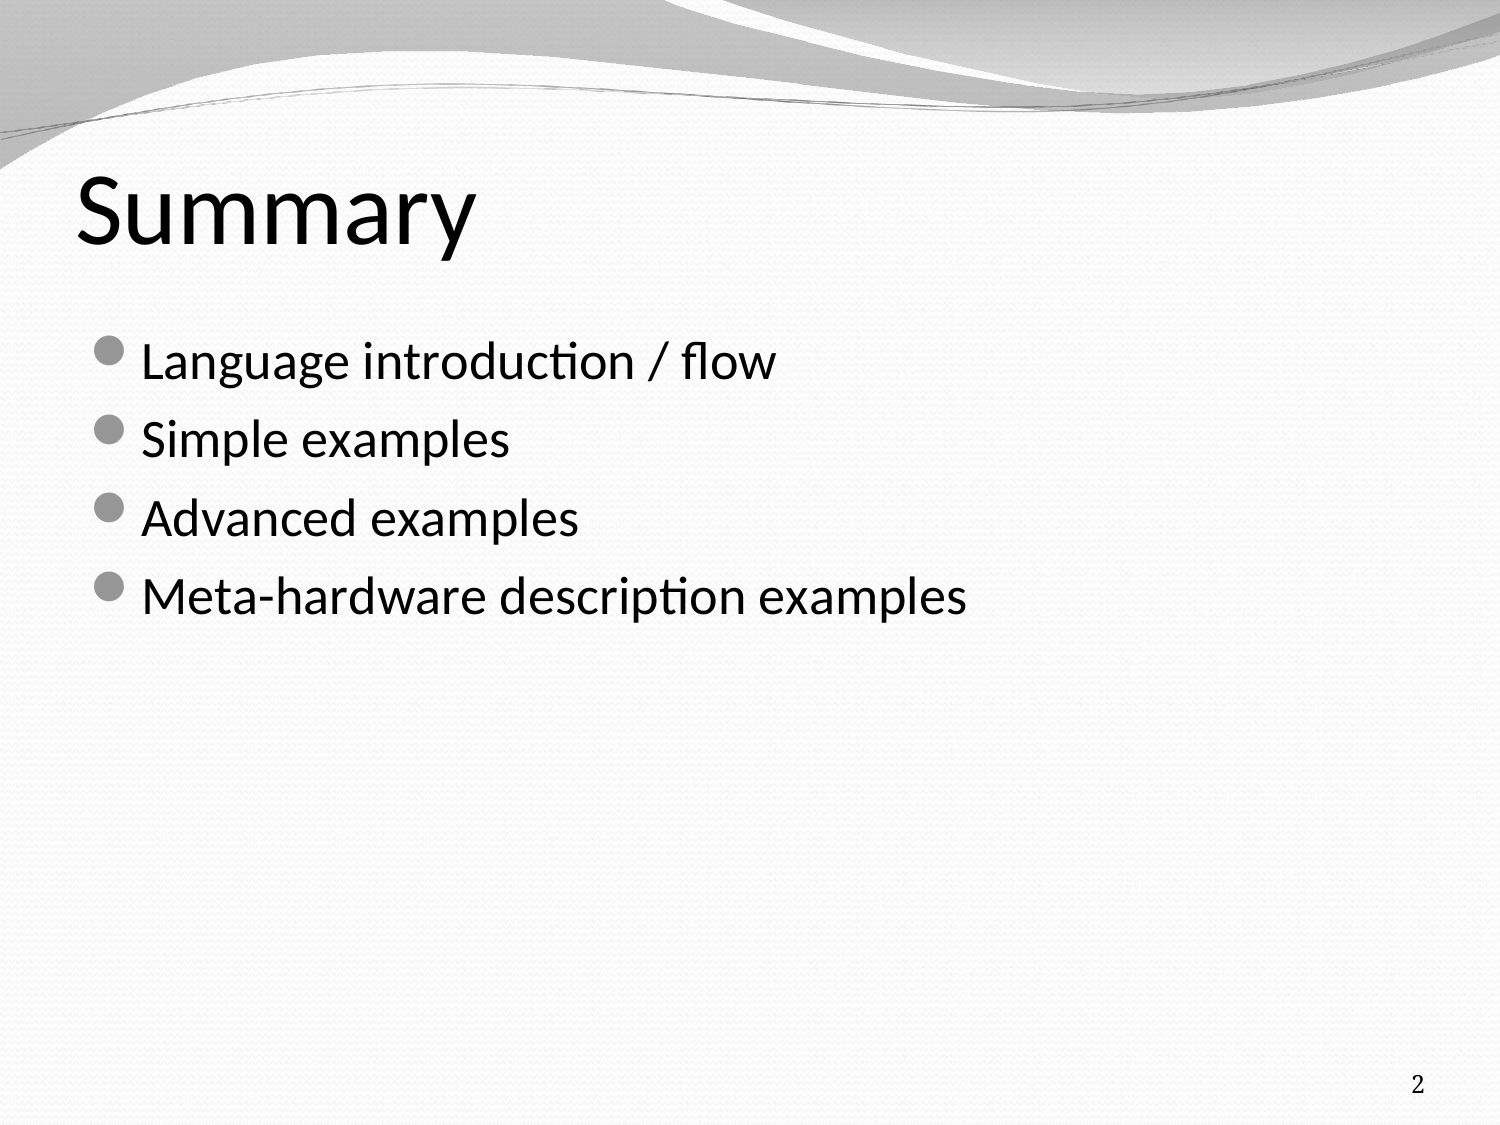

Summary
# Language introduction / flow
Simple examples
Advanced examples
Meta-hardware description examples